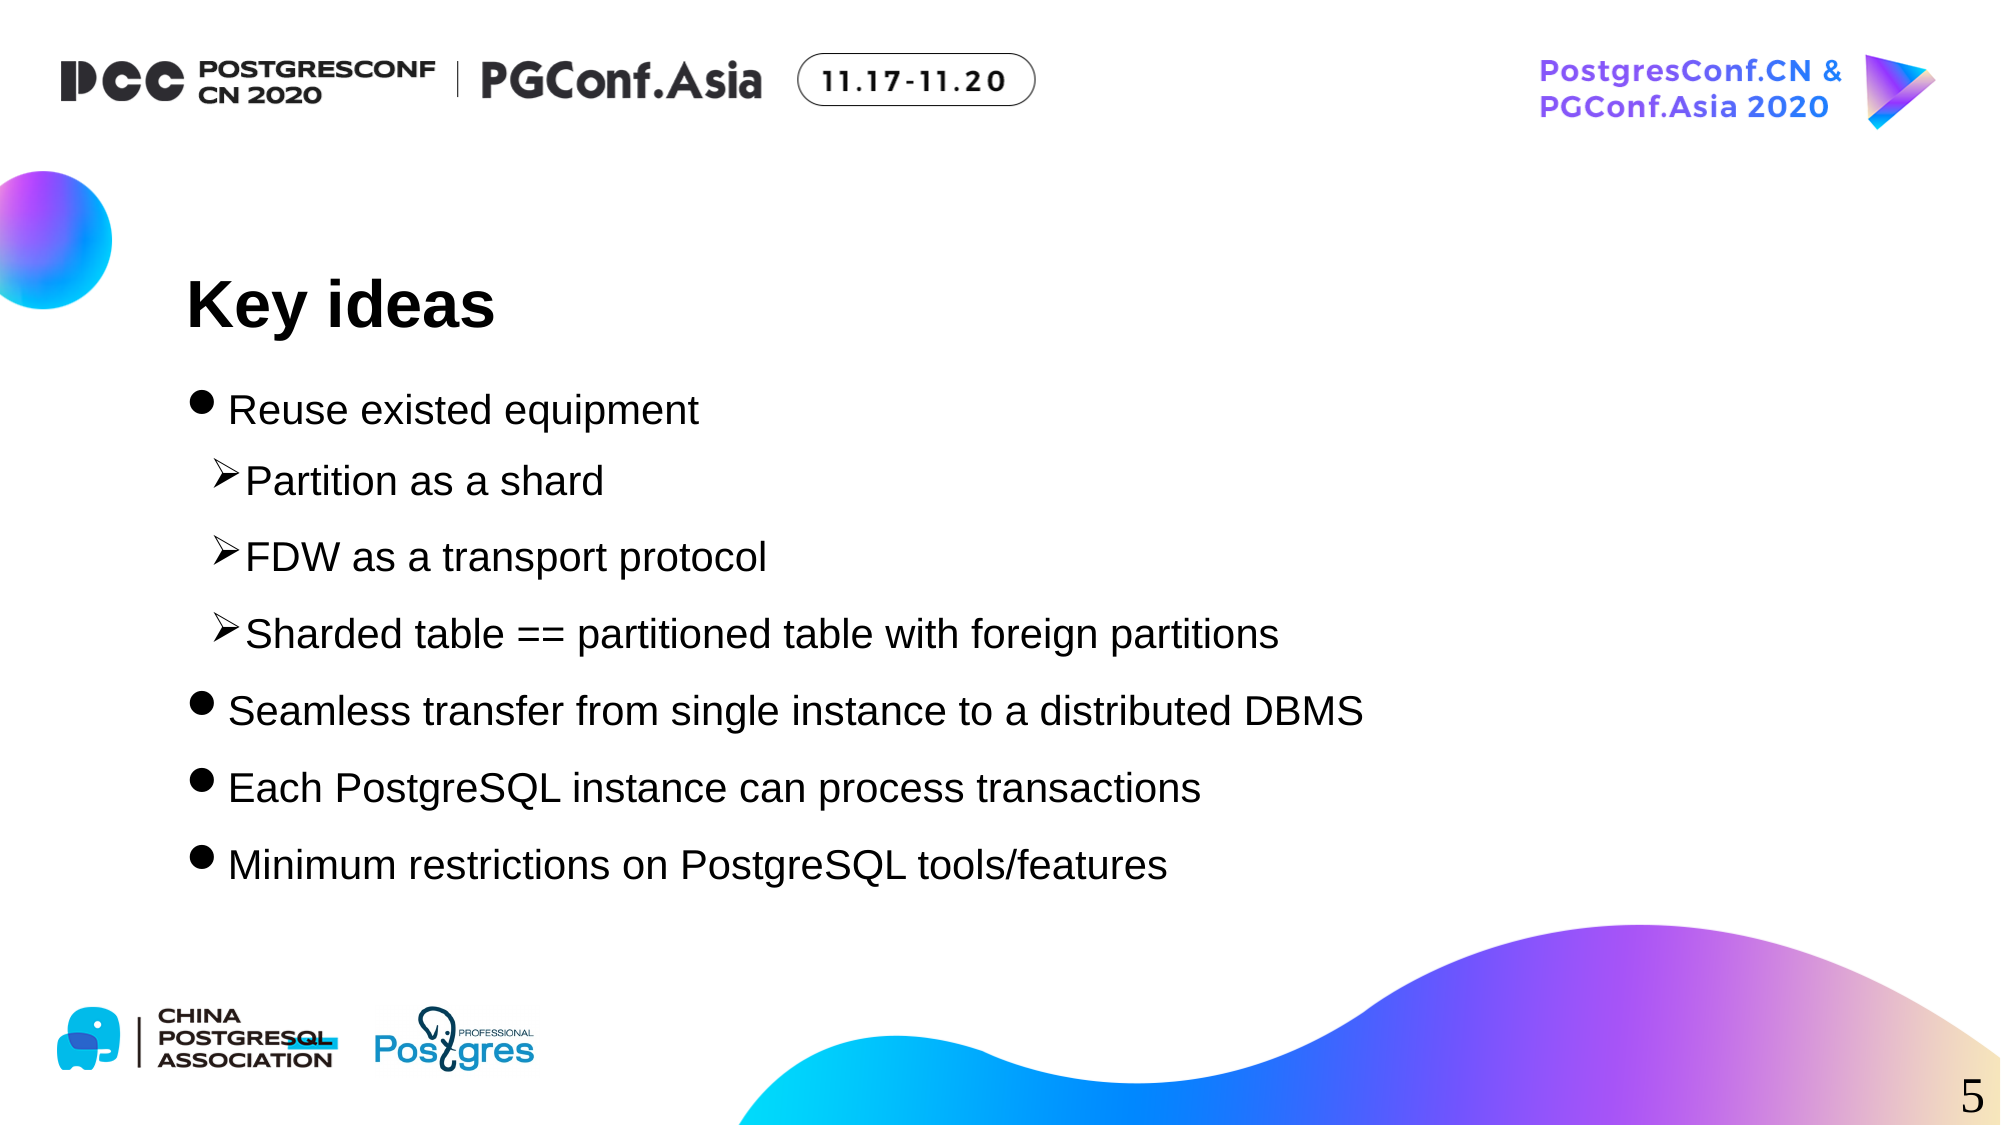

Key ideas
Reuse existed equipment
Partition as a shard
FDW as a transport protocol
Sharded table == partitioned table with foreign partitions
Seamless transfer from single instance to a distributed DBMS
Each PostgreSQL instance can process transactions
Minimum restrictions on PostgreSQL tools/features
5